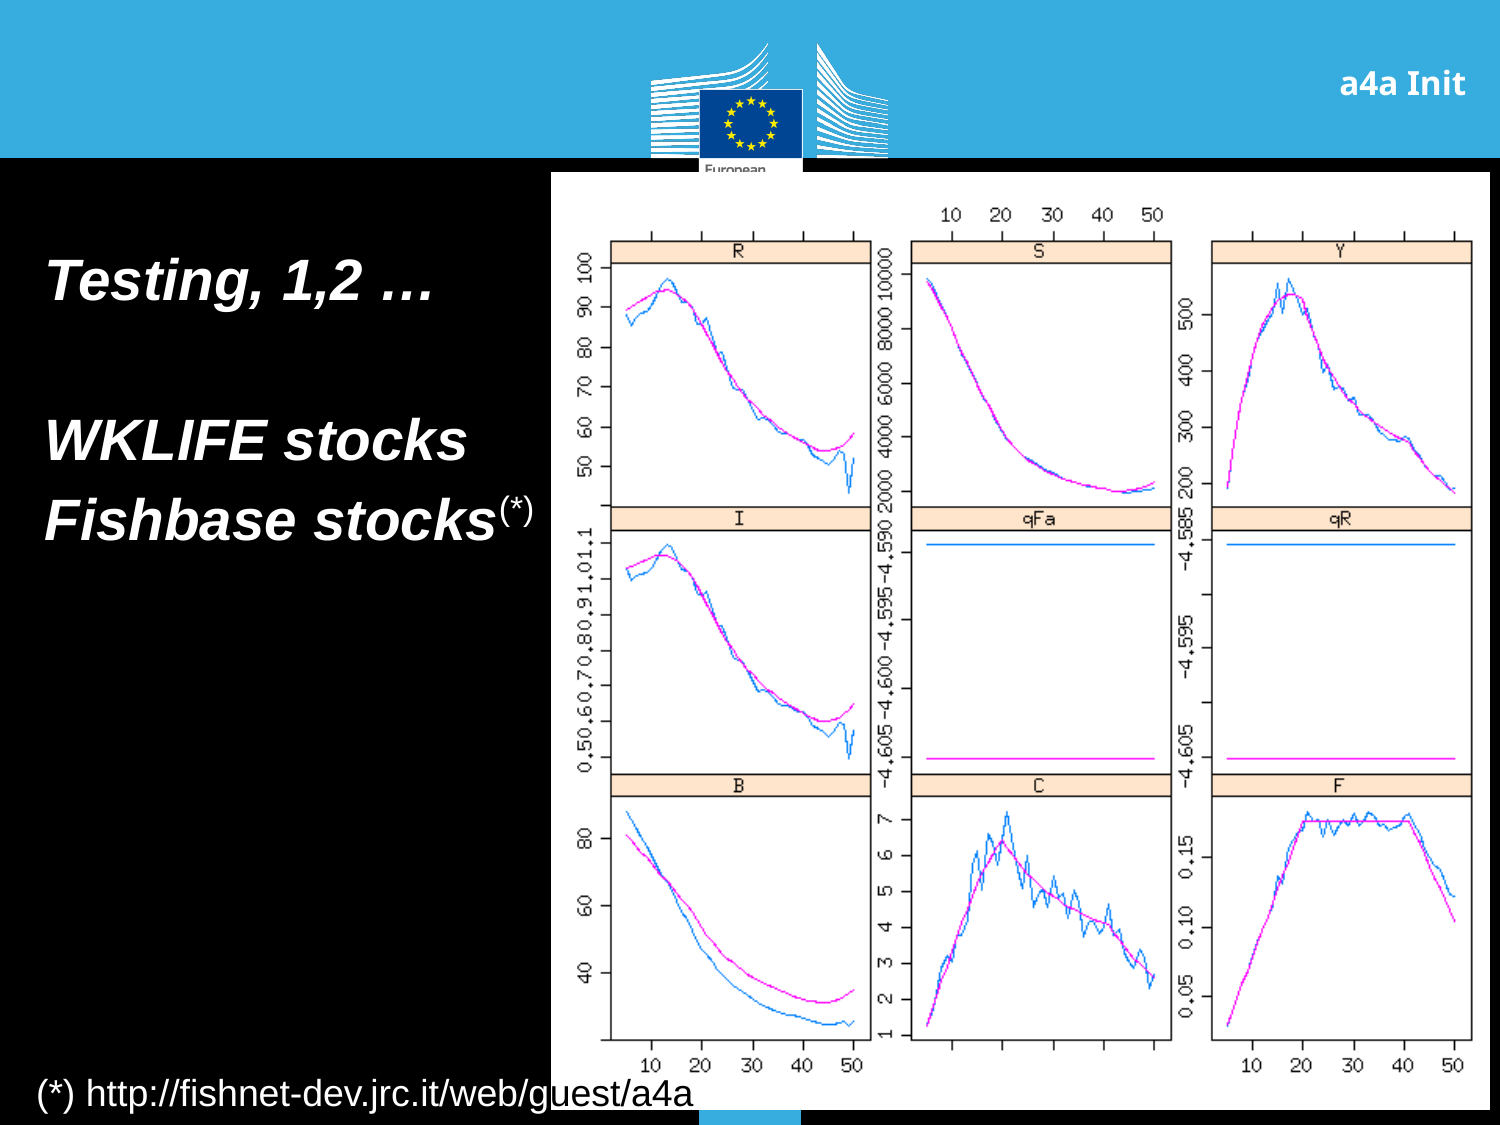

# a4a Init
Testing, 1,2 …
WKLIFE stocks
Fishbase stocks(*)
(*) http://fishnet-dev.jrc.it/web/guest/a4a